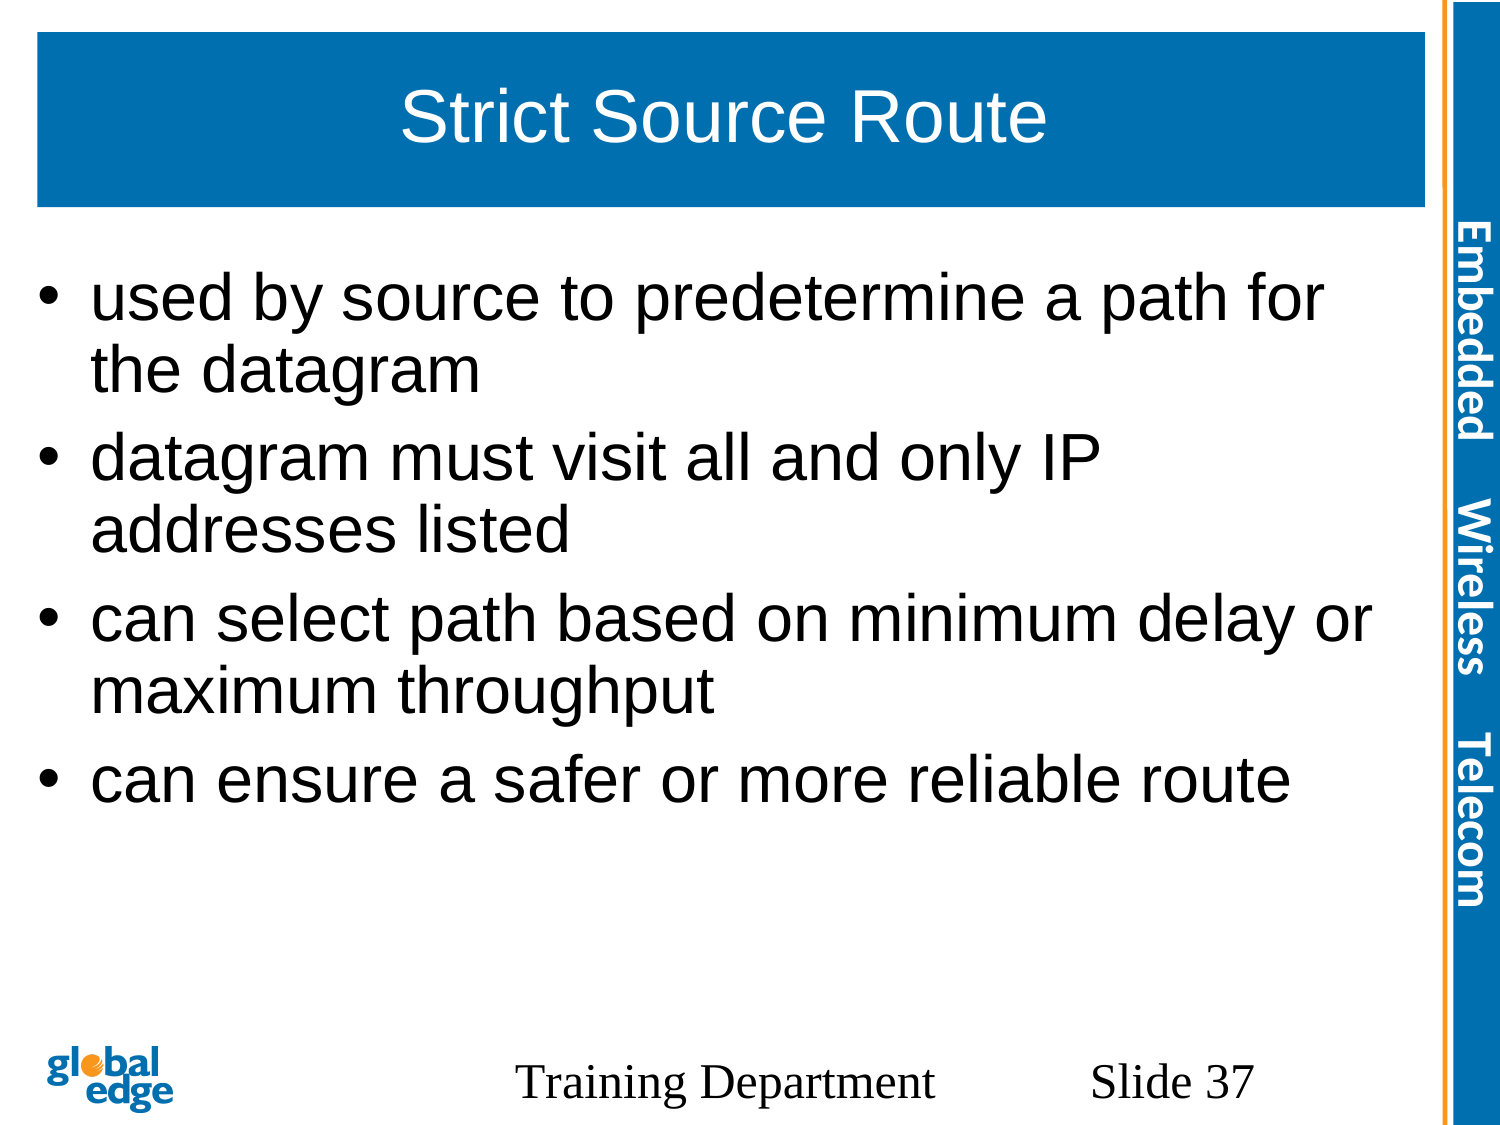

# Strict Source Route
used by source to predetermine a path for the datagram
datagram must visit all and only IP addresses listed
can select path based on minimum delay or maximum throughput
can ensure a safer or more reliable route
37